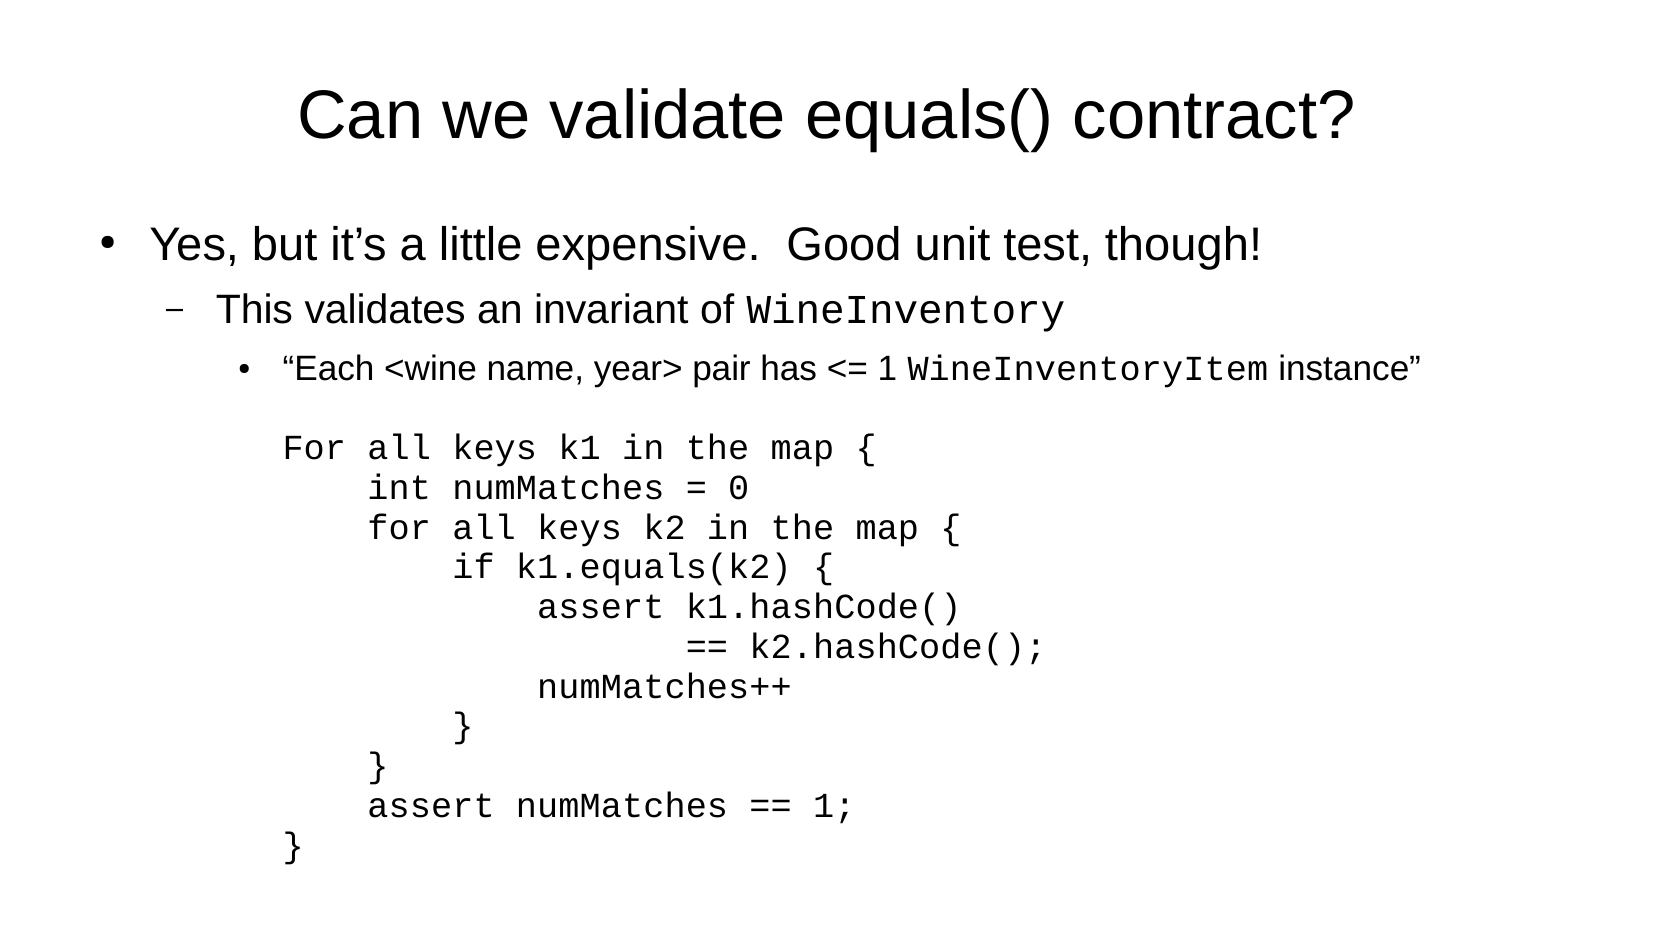

# Can we validate equals() contract?
Yes, but it’s a little expensive. Good unit test, though!
This validates an invariant of WineInventory
“Each <wine name, year> pair has <= 1 WineInventoryItem instance”
For all keys k1 in the map {
 int numMatches = 0
 for all keys k2 in the map {
 if k1.equals(k2) {
 assert k1.hashCode()
 == k2.hashCode();
 numMatches++
 }
 }
 assert numMatches == 1;
}